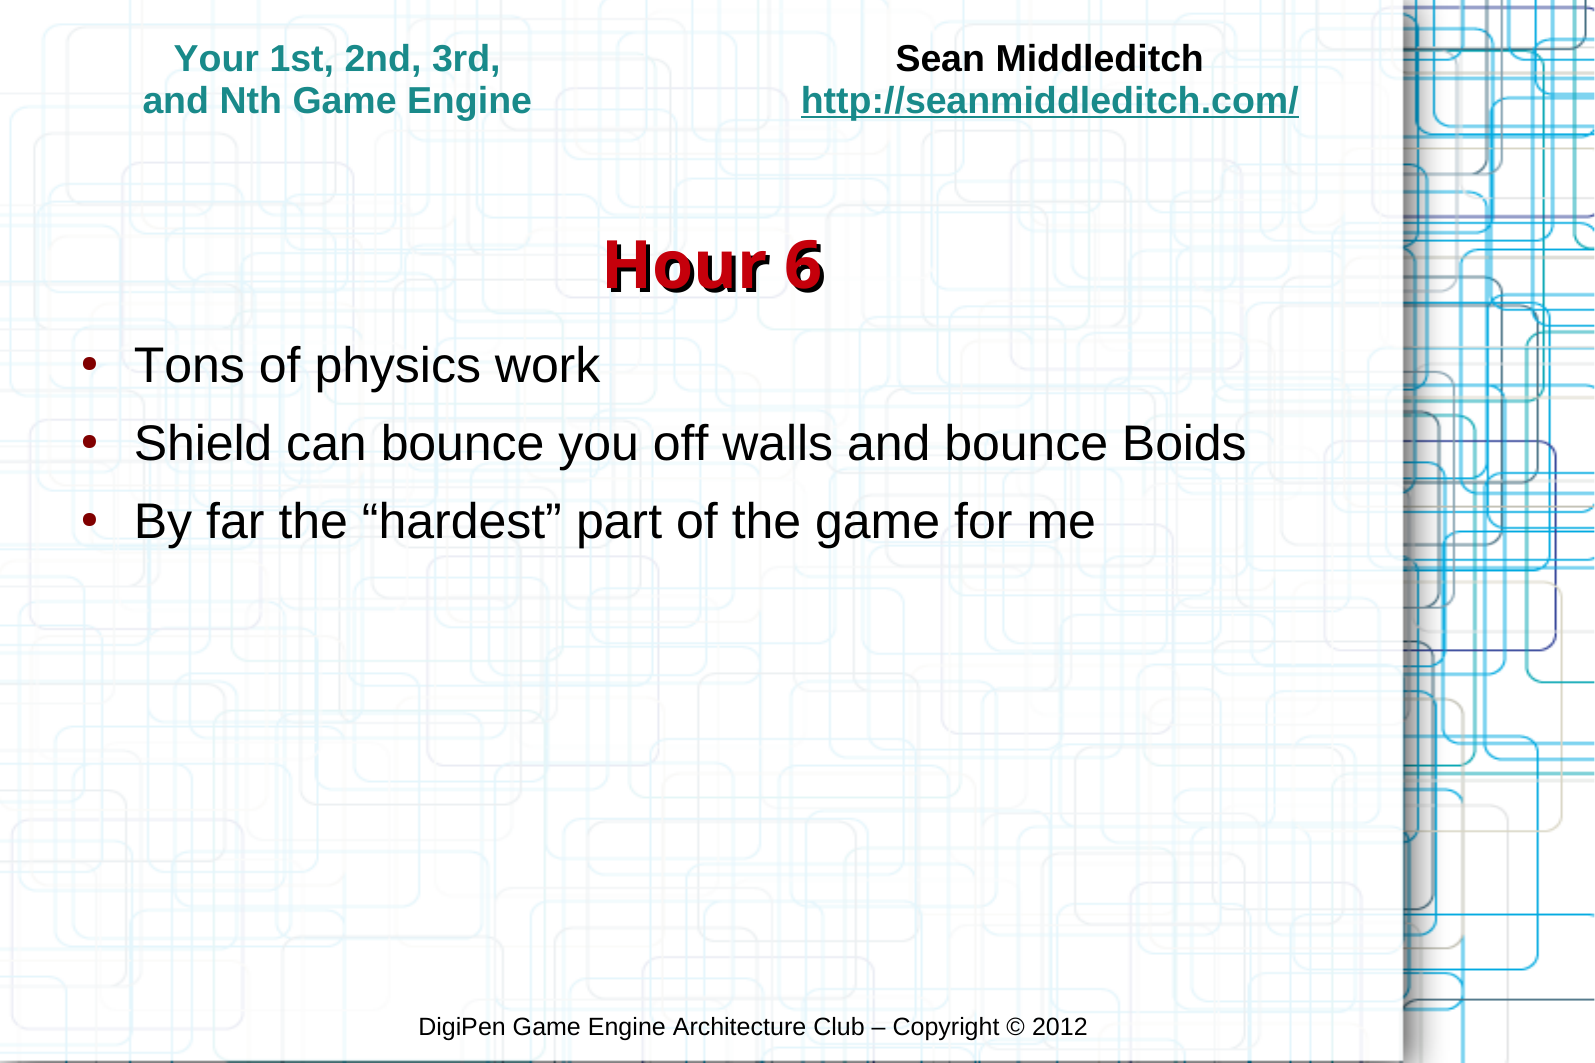

Your 1st, 2nd, 3rd,
and Nth Game Engine
Sean Middleditch
http://seanmiddleditch.com/
# Hour 6
Tons of physics work
Shield can bounce you off walls and bounce Boids
By far the “hardest” part of the game for me
DigiPen Game Engine Architecture Club – Copyright © 2012